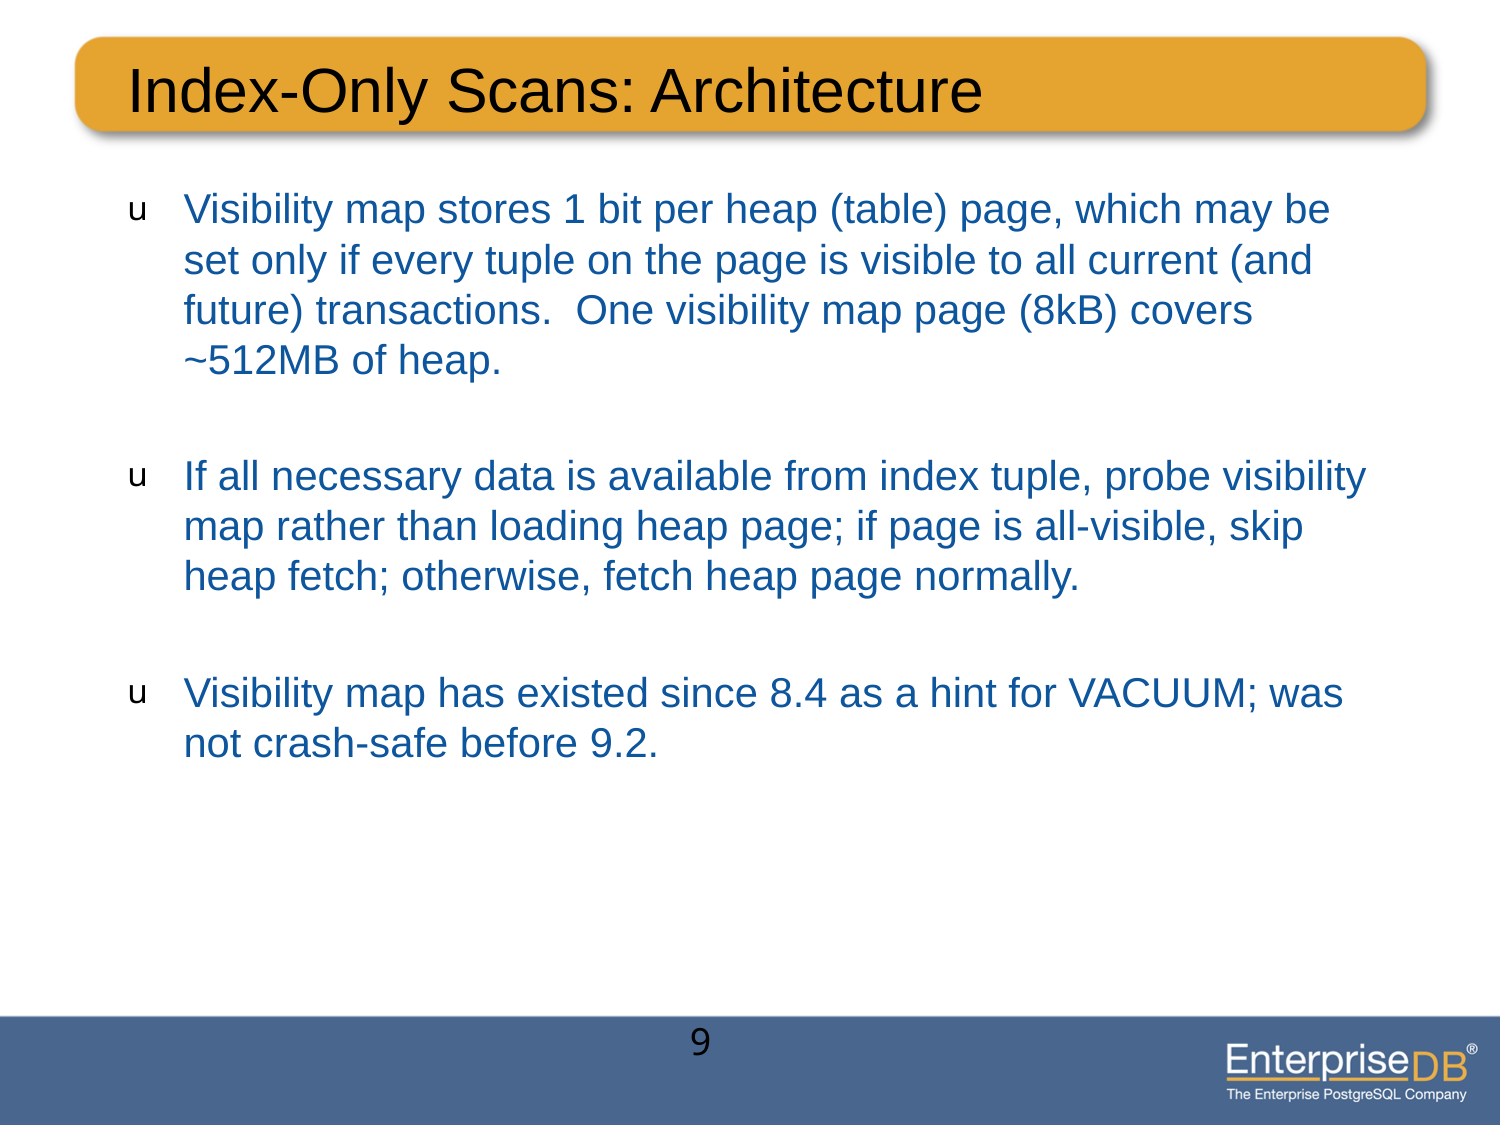

# Index-Only Scans: Architecture
Visibility map stores 1 bit per heap (table) page, which may be set only if every tuple on the page is visible to all current (and future) transactions. One visibility map page (8kB) covers ~512MB of heap.
If all necessary data is available from index tuple, probe visibility map rather than loading heap page; if page is all-visible, skip heap fetch; otherwise, fetch heap page normally.
Visibility map has existed since 8.4 as a hint for VACUUM; was not crash-safe before 9.2.